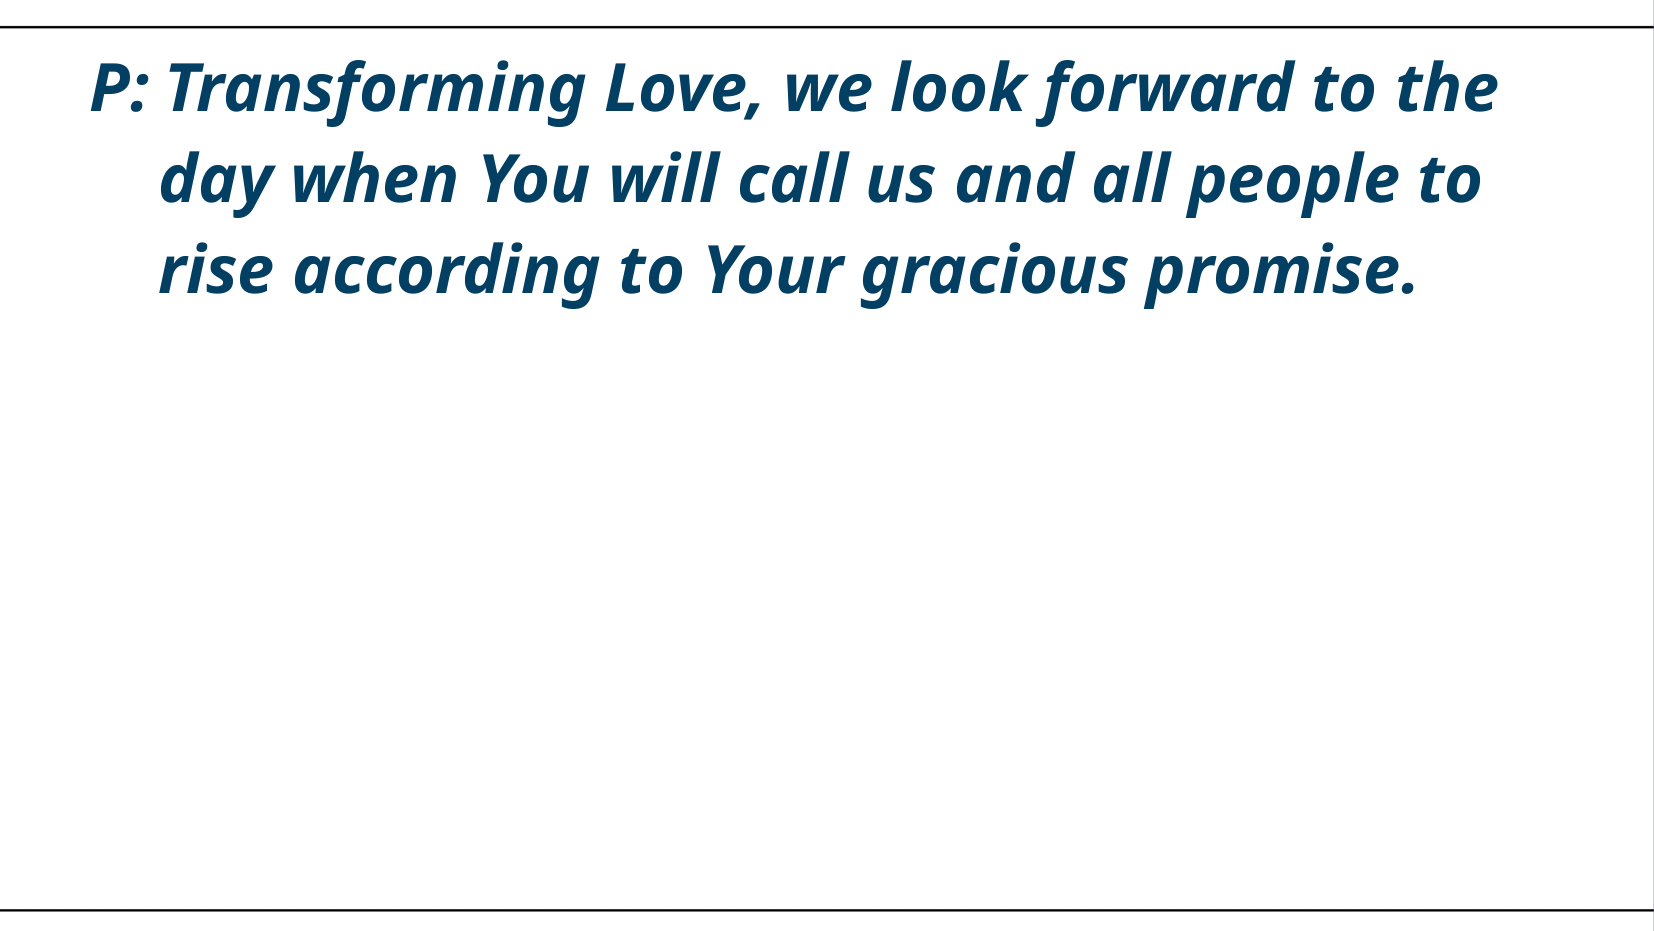

P:	Transforming Love, we look forward to the
 day when You will call us and all people to
 rise according to Your gracious promise.